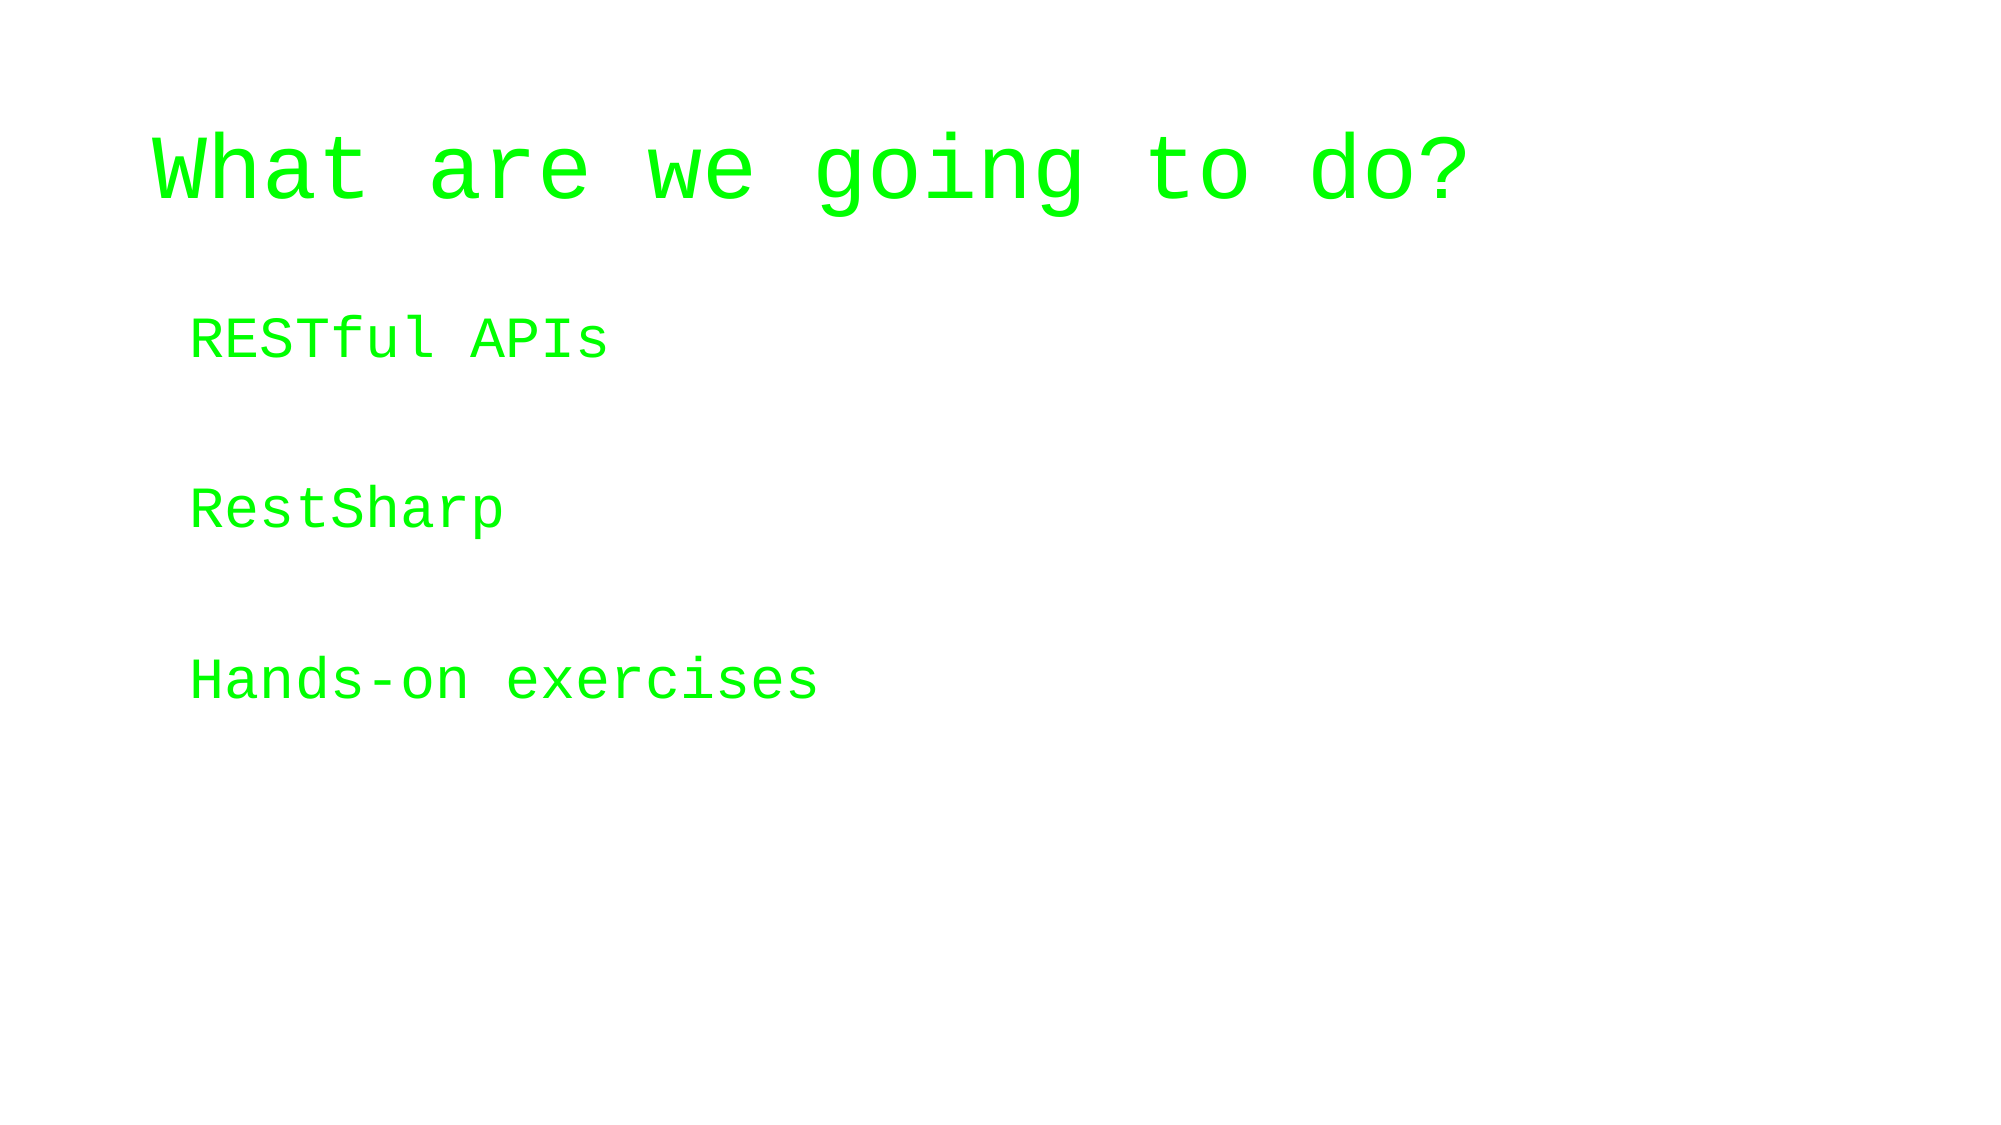

# What are we going to do?
RESTful APIs
RestSharp
Hands-on exercises